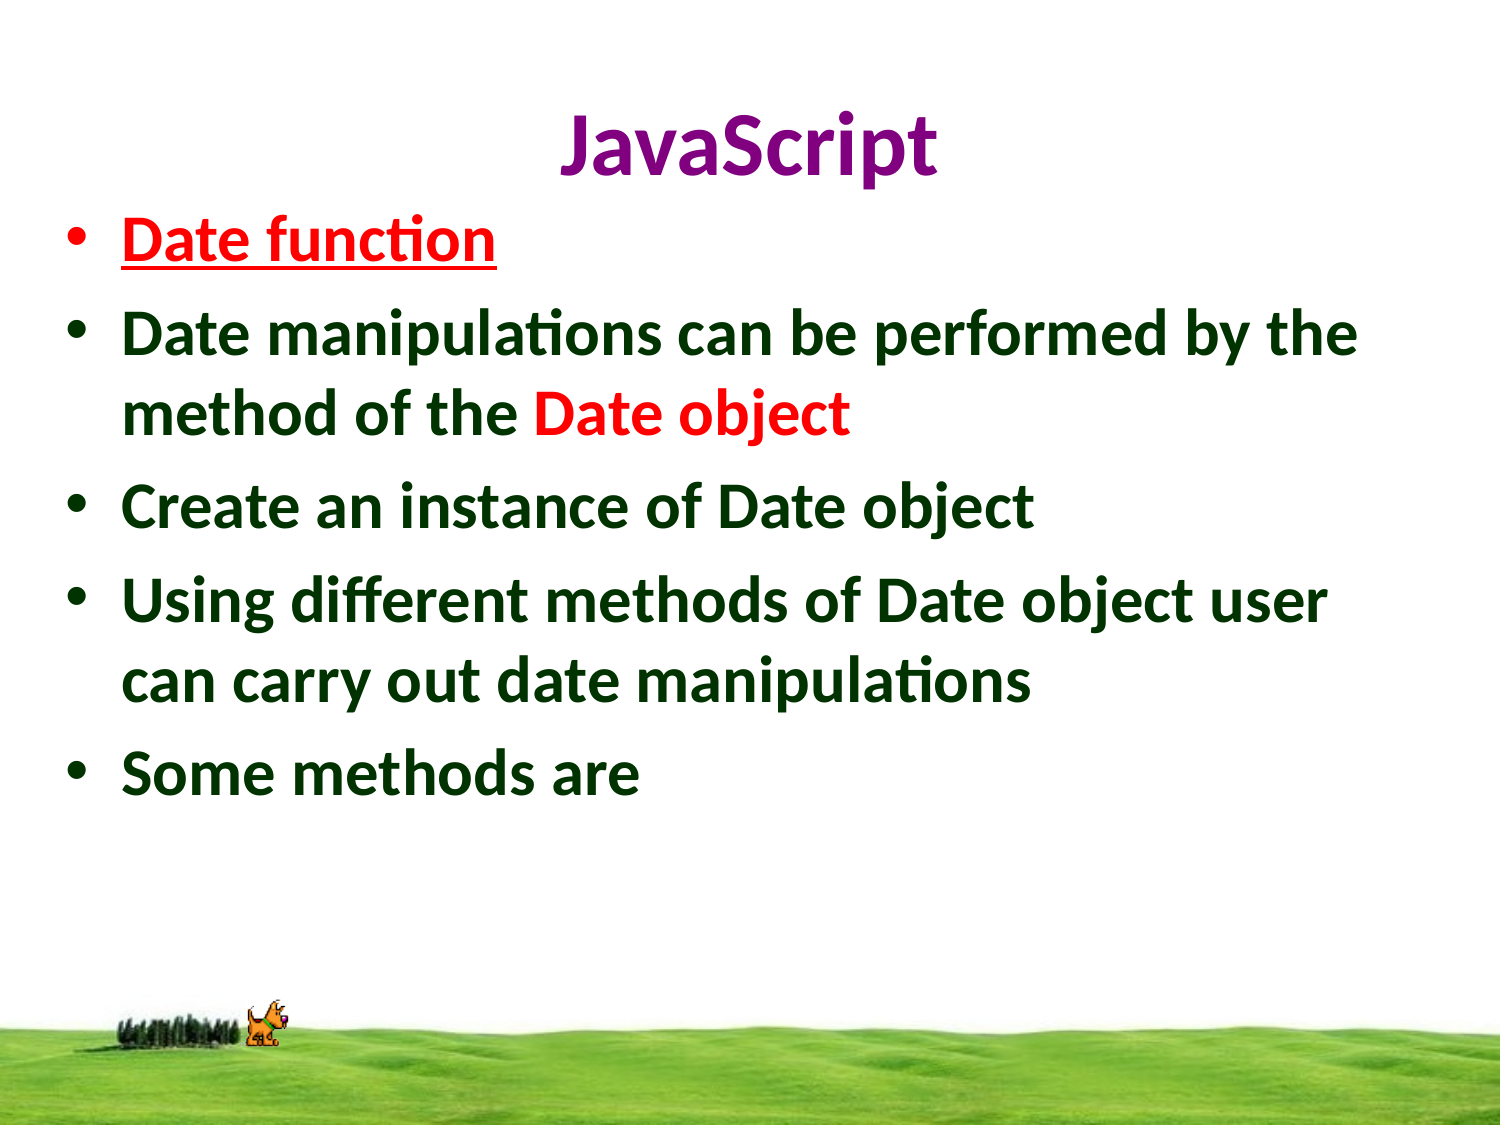

# JavaScript
Date function
Date manipulations can be performed by the method of the Date object
Create an instance of Date object
Using different methods of Date object user can carry out date manipulations
Some methods are